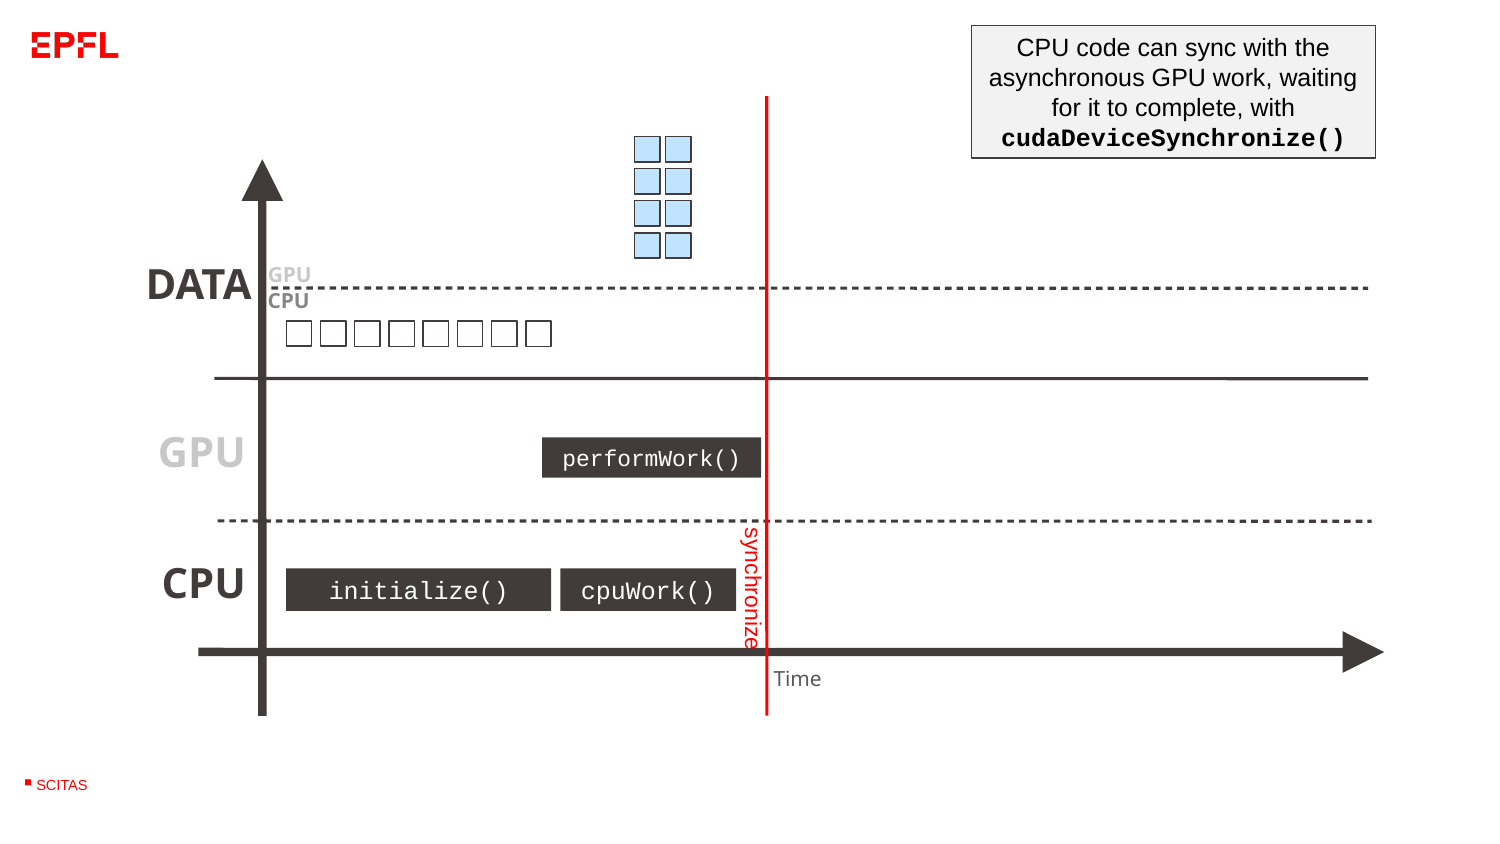

CPU code can sync with the asynchronous GPU work, waiting for it to complete, with cudaDeviceSynchronize()
synchronize
TIME
GPU
DATA
CPU
GPU
performWork()
CPU
initialize()
cpuWork()
Time